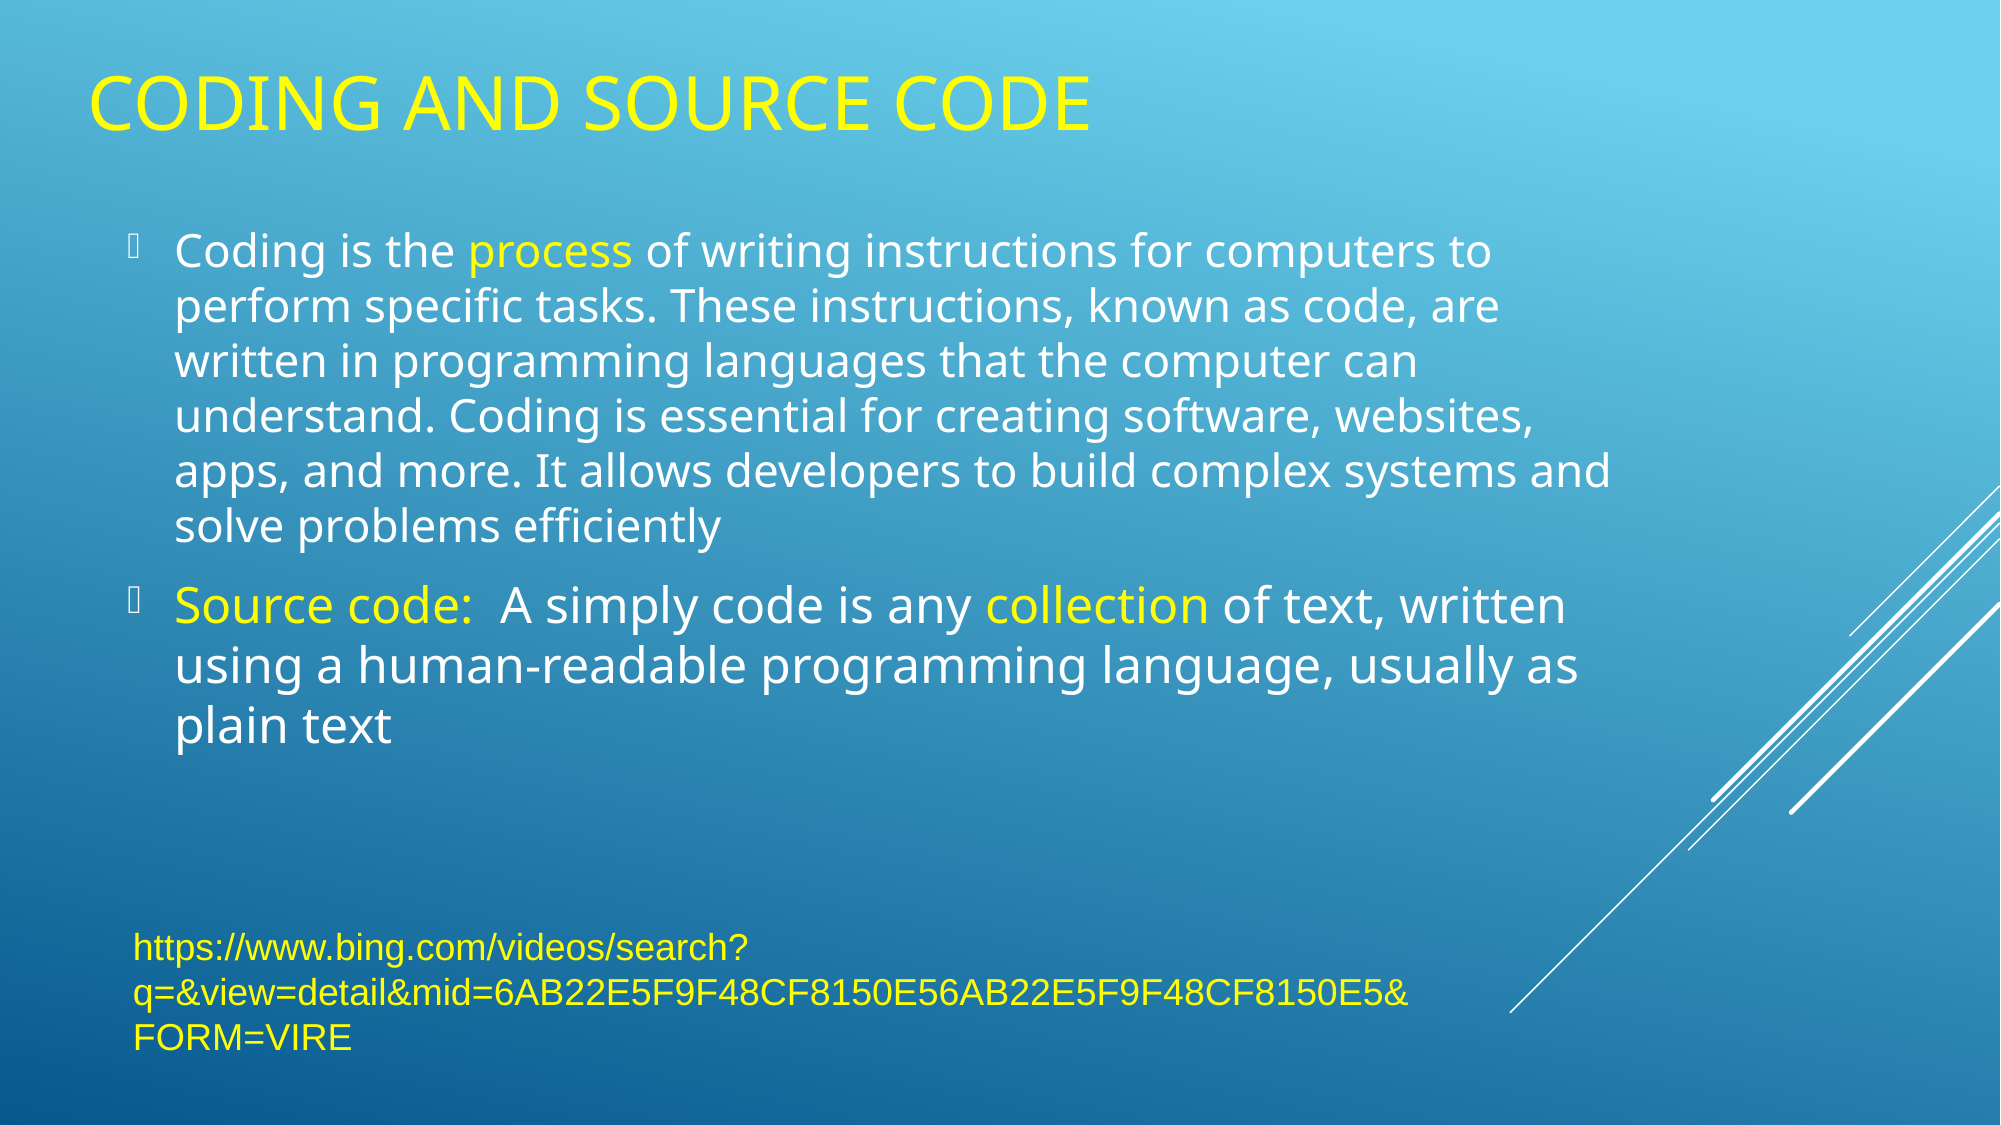

# Coding and source code
Coding is the process of writing instructions for computers to perform specific tasks. These instructions, known as code, are written in programming languages that the computer can understand. Coding is essential for creating software, websites, apps, and more. It allows developers to build complex systems and solve problems efficiently
Source code: A simply code is any collection of text, written using a human-readable programming language, usually as plain text
https://www.bing.com/videos/search?q=&view=detail&mid=6AB22E5F9F48CF8150E56AB22E5F9F48CF8150E5&FORM=VIRE